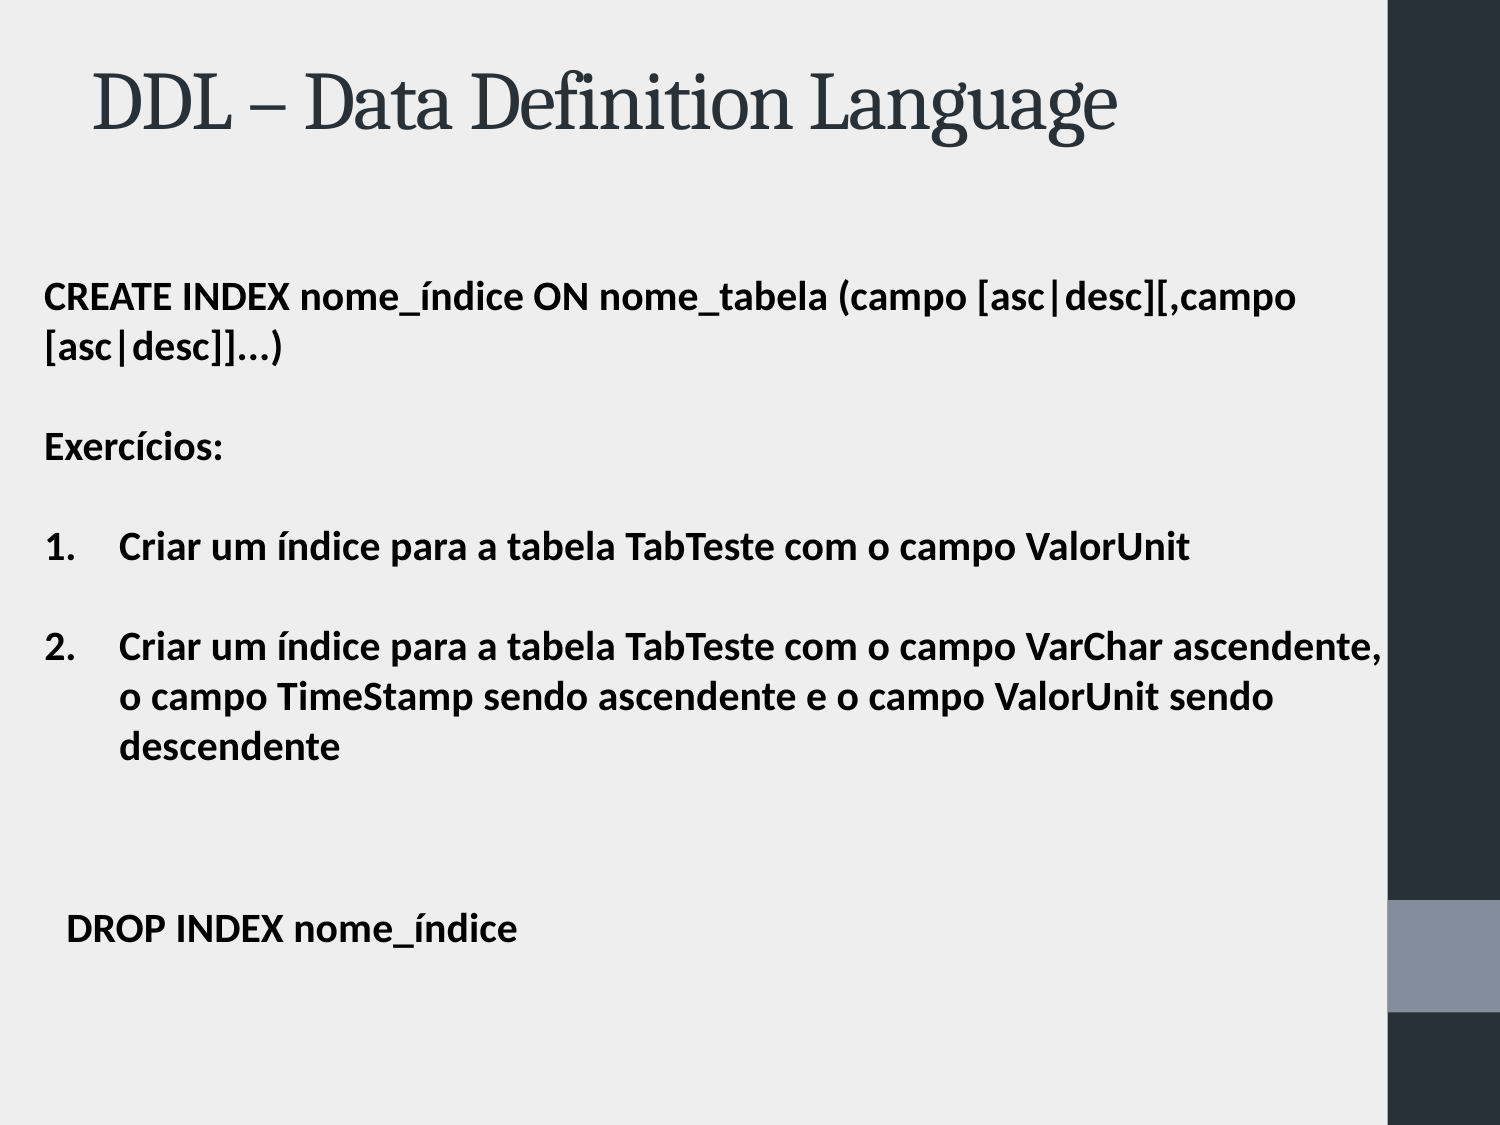

# DDL – Data Definition Language
CREATE INDEX nome_índice ON nome_tabela (campo [asc|desc][,campo [asc|desc]]...)
Exercícios:
Criar um índice para a tabela TabTeste com o campo ValorUnit
Criar um índice para a tabela TabTeste com o campo VarChar ascendente, o campo TimeStamp sendo ascendente e o campo ValorUnit sendo descendente
DROP INDEX nome_índice